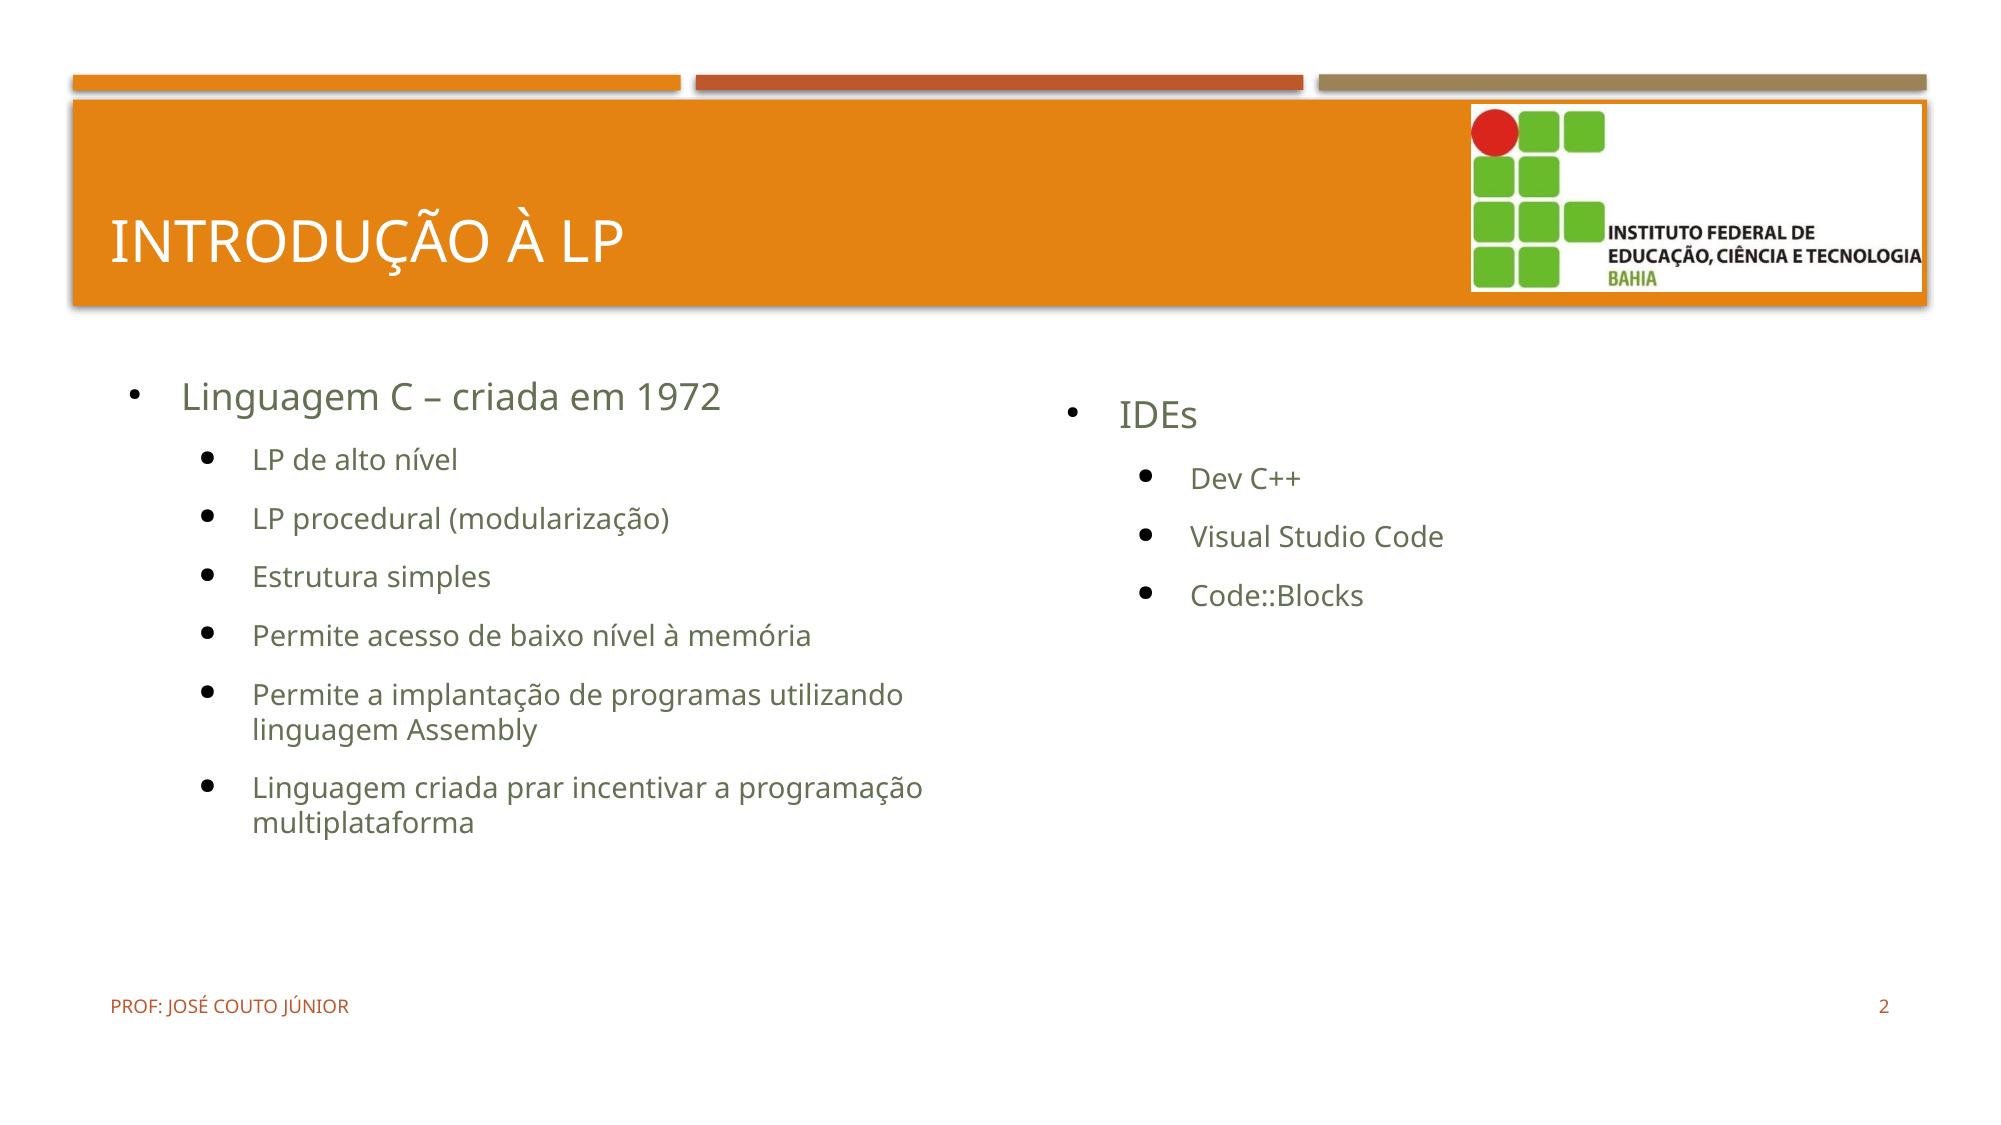

# INTRODUÇÃO À LP
Linguagem C – criada em 1972
LP de alto nível
LP procedural (modularização)
Estrutura simples
Permite acesso de baixo nível à memória
Permite a implantação de programas utilizando linguagem Assembly
Linguagem criada prar incentivar a programação multiplataforma
IDEs
Dev C++
Visual Studio Code
Code::Blocks
Prof: José Couto Júnior
2